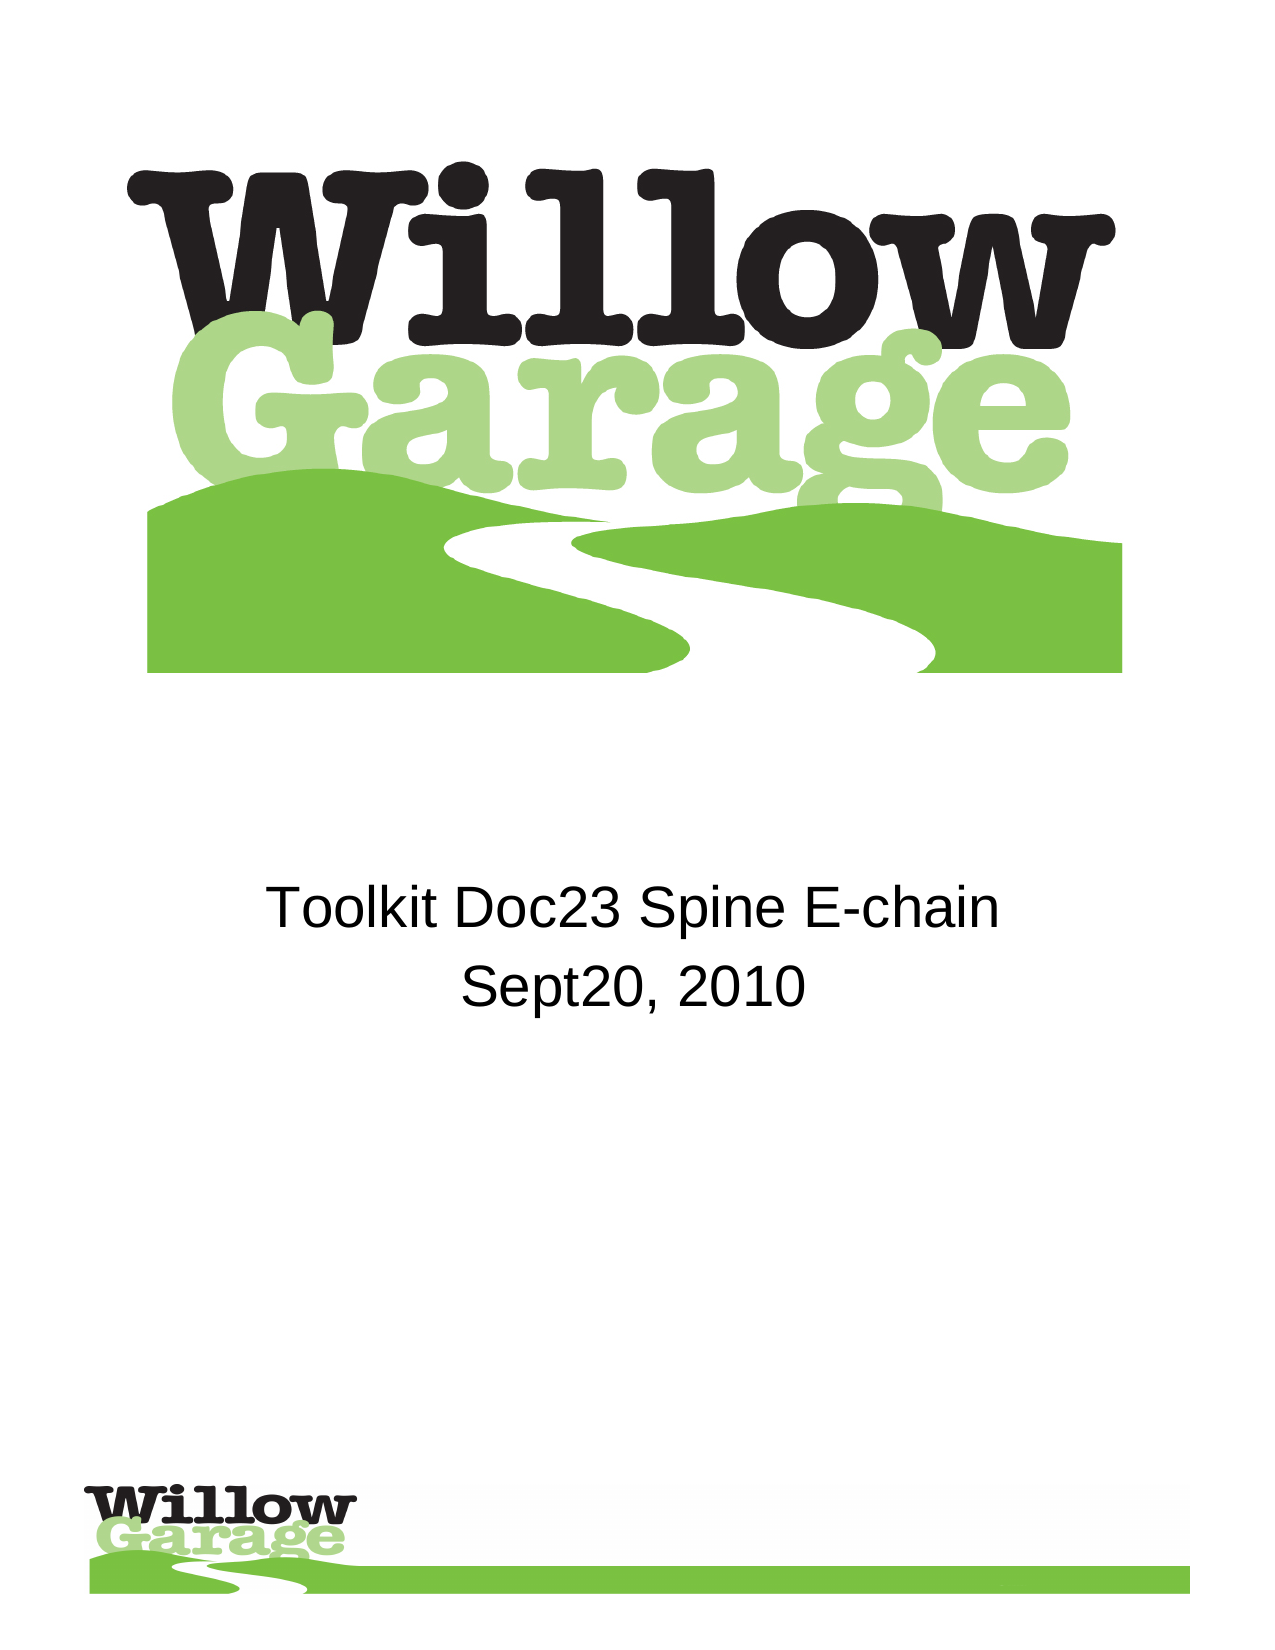

# Toolkit Doc23 Spine E-chain
Sept20, 2010